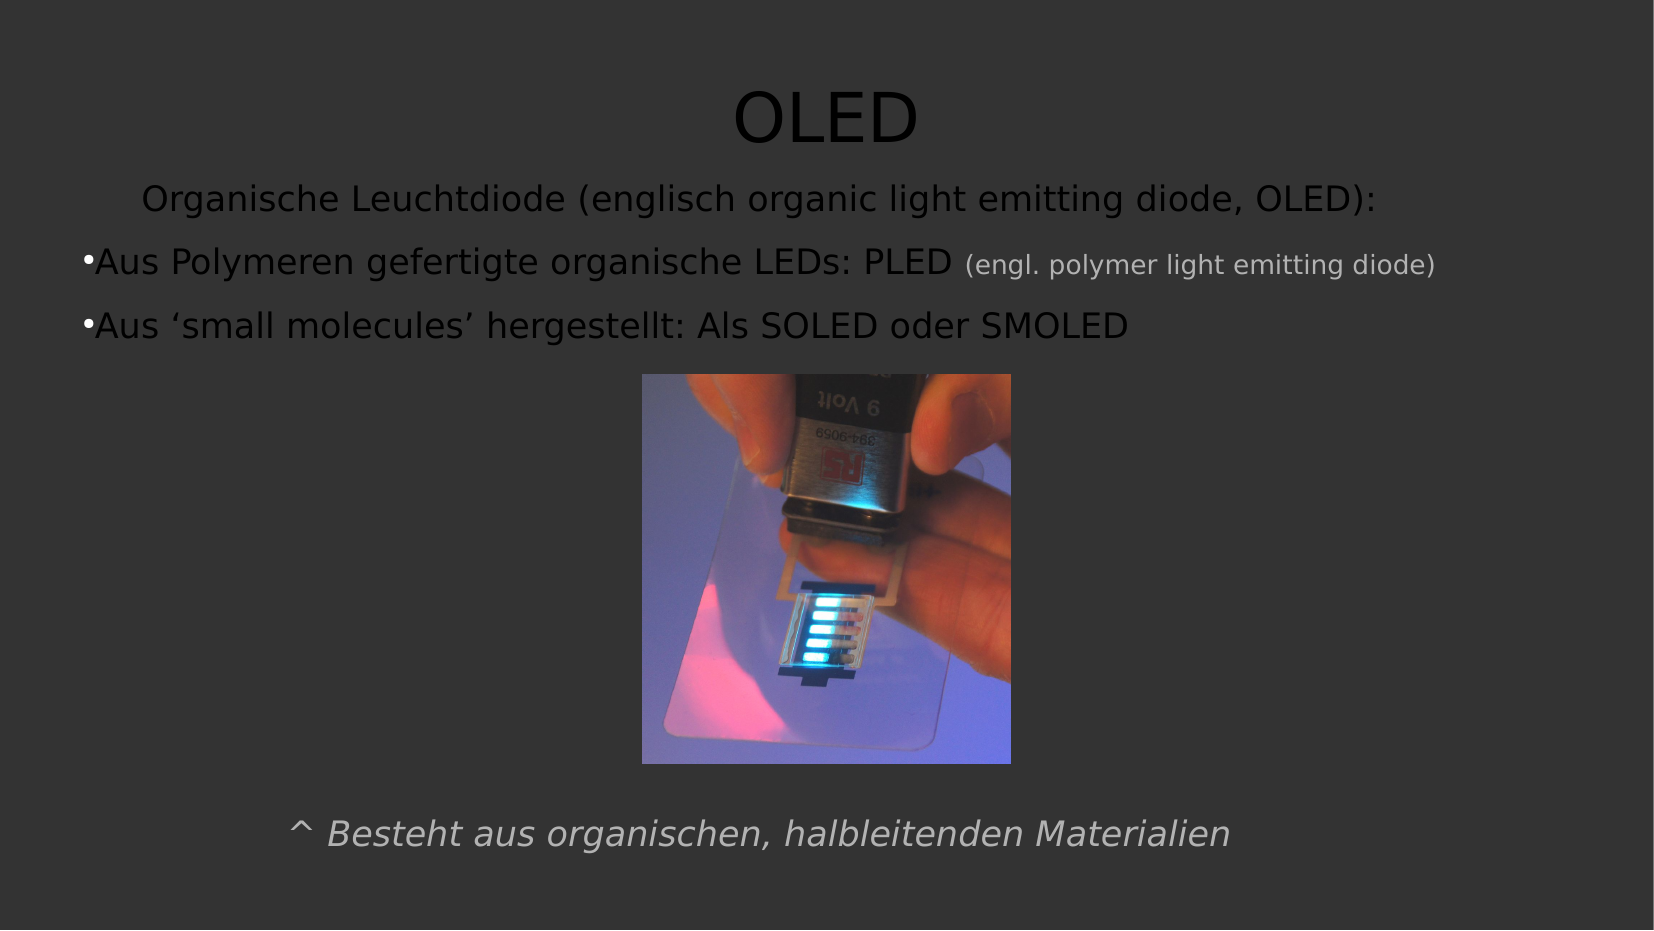

# OLED
Organische Leuchtdiode (englisch organic light emitting diode, OLED):
Aus Polymeren gefertigte organische LEDs: PLED (engl. polymer light emitting diode)
Aus ‘small molecules’ hergestellt: Als SOLED oder SMOLED
^ Besteht aus organischen, halbleitenden Materialien